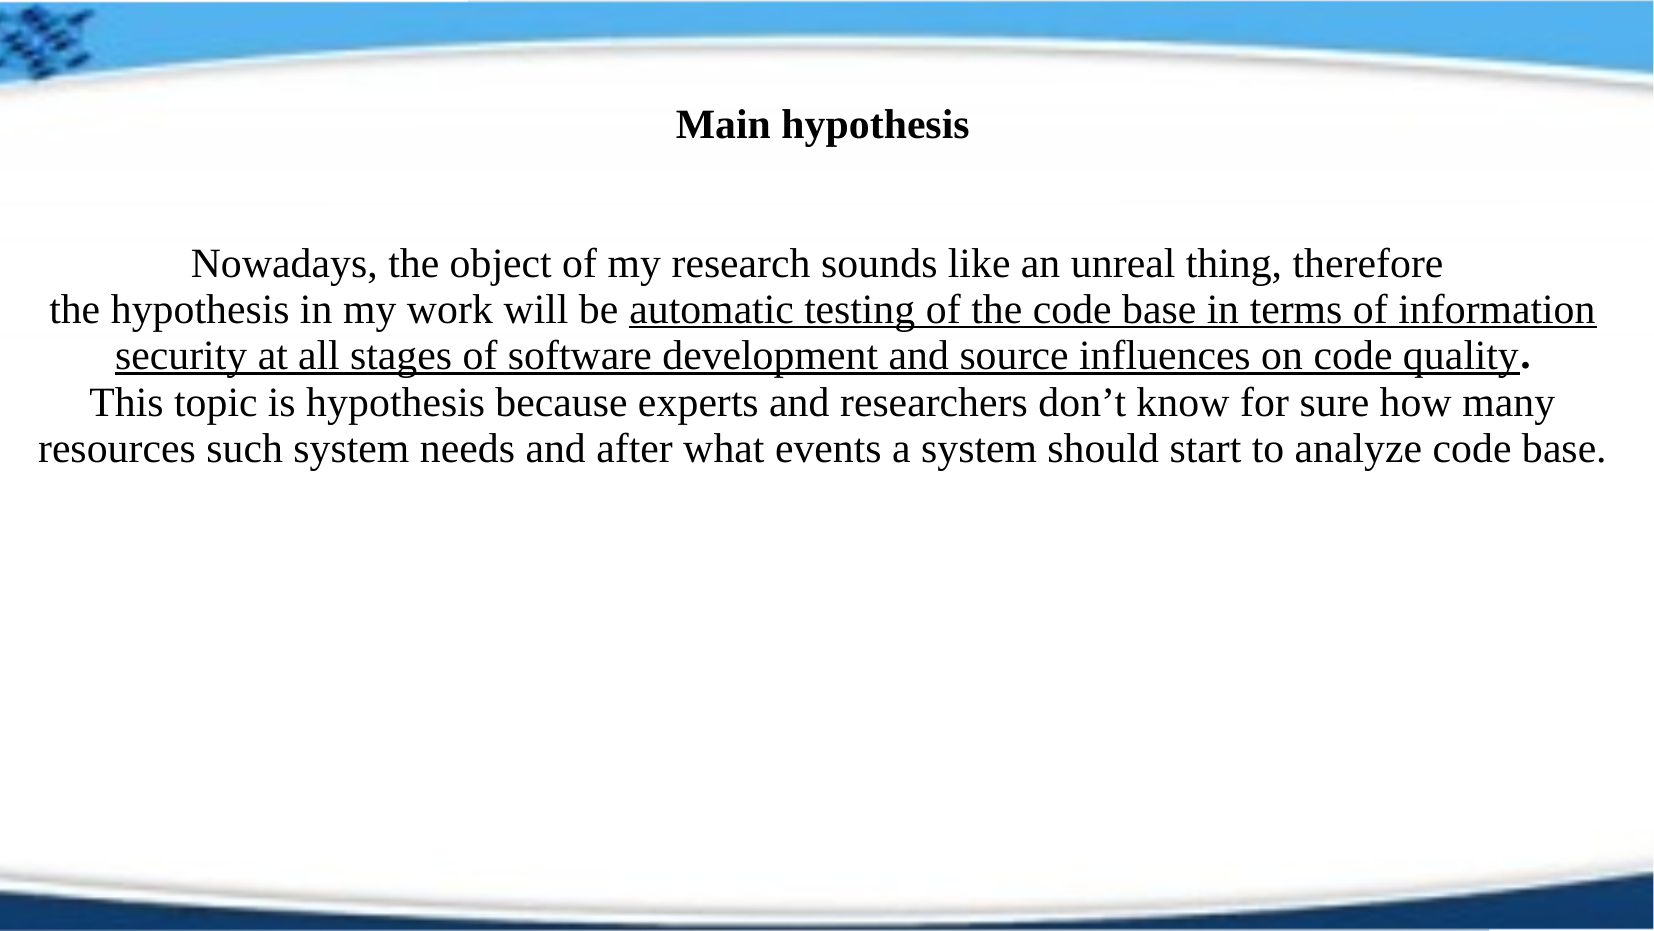

Main hypothesis
Nowadays, the object of my research sounds like an unreal thing, therefore
the hypothesis in my work will be automatic testing of the code base in terms of information
security at all stages of software development and source influences on code quality.
This topic is hypothesis because experts and researchers don’t know for sure how many
resources such system needs and after what events a system should start to analyze code base.